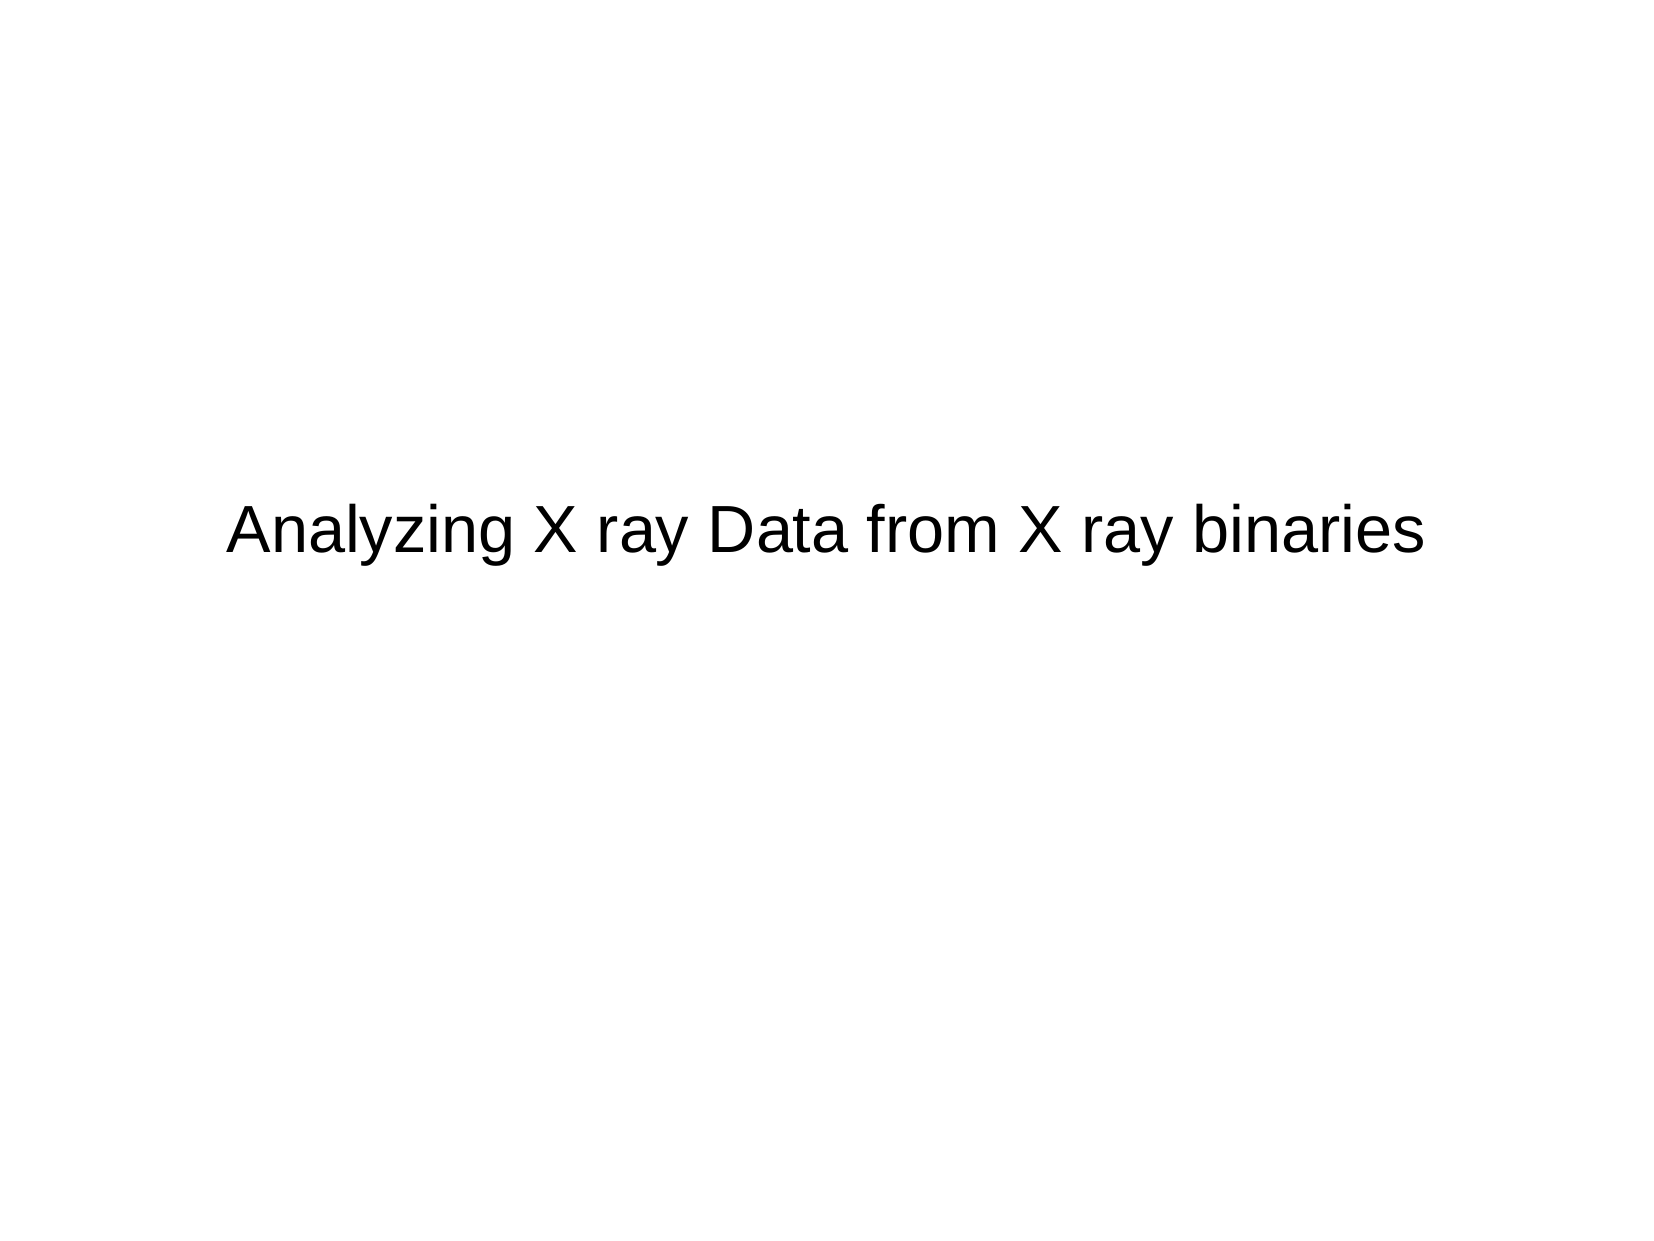

# Analyzing X ray Data from X ray binaries